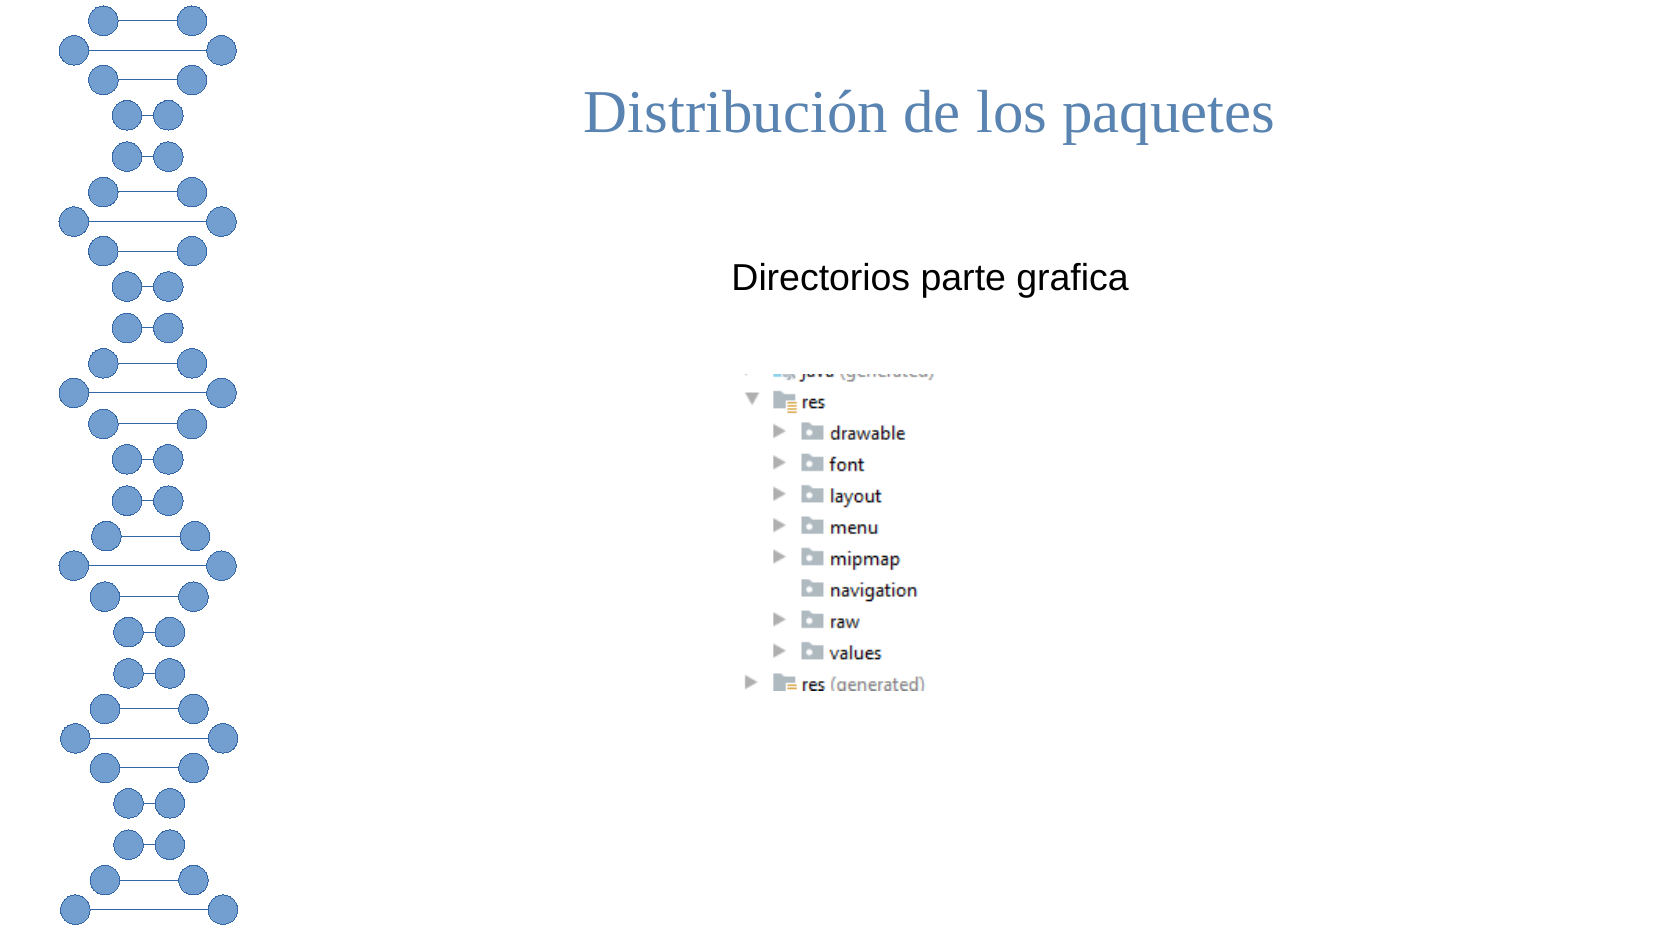

# Distribución de los paquetes
Directorios parte grafica